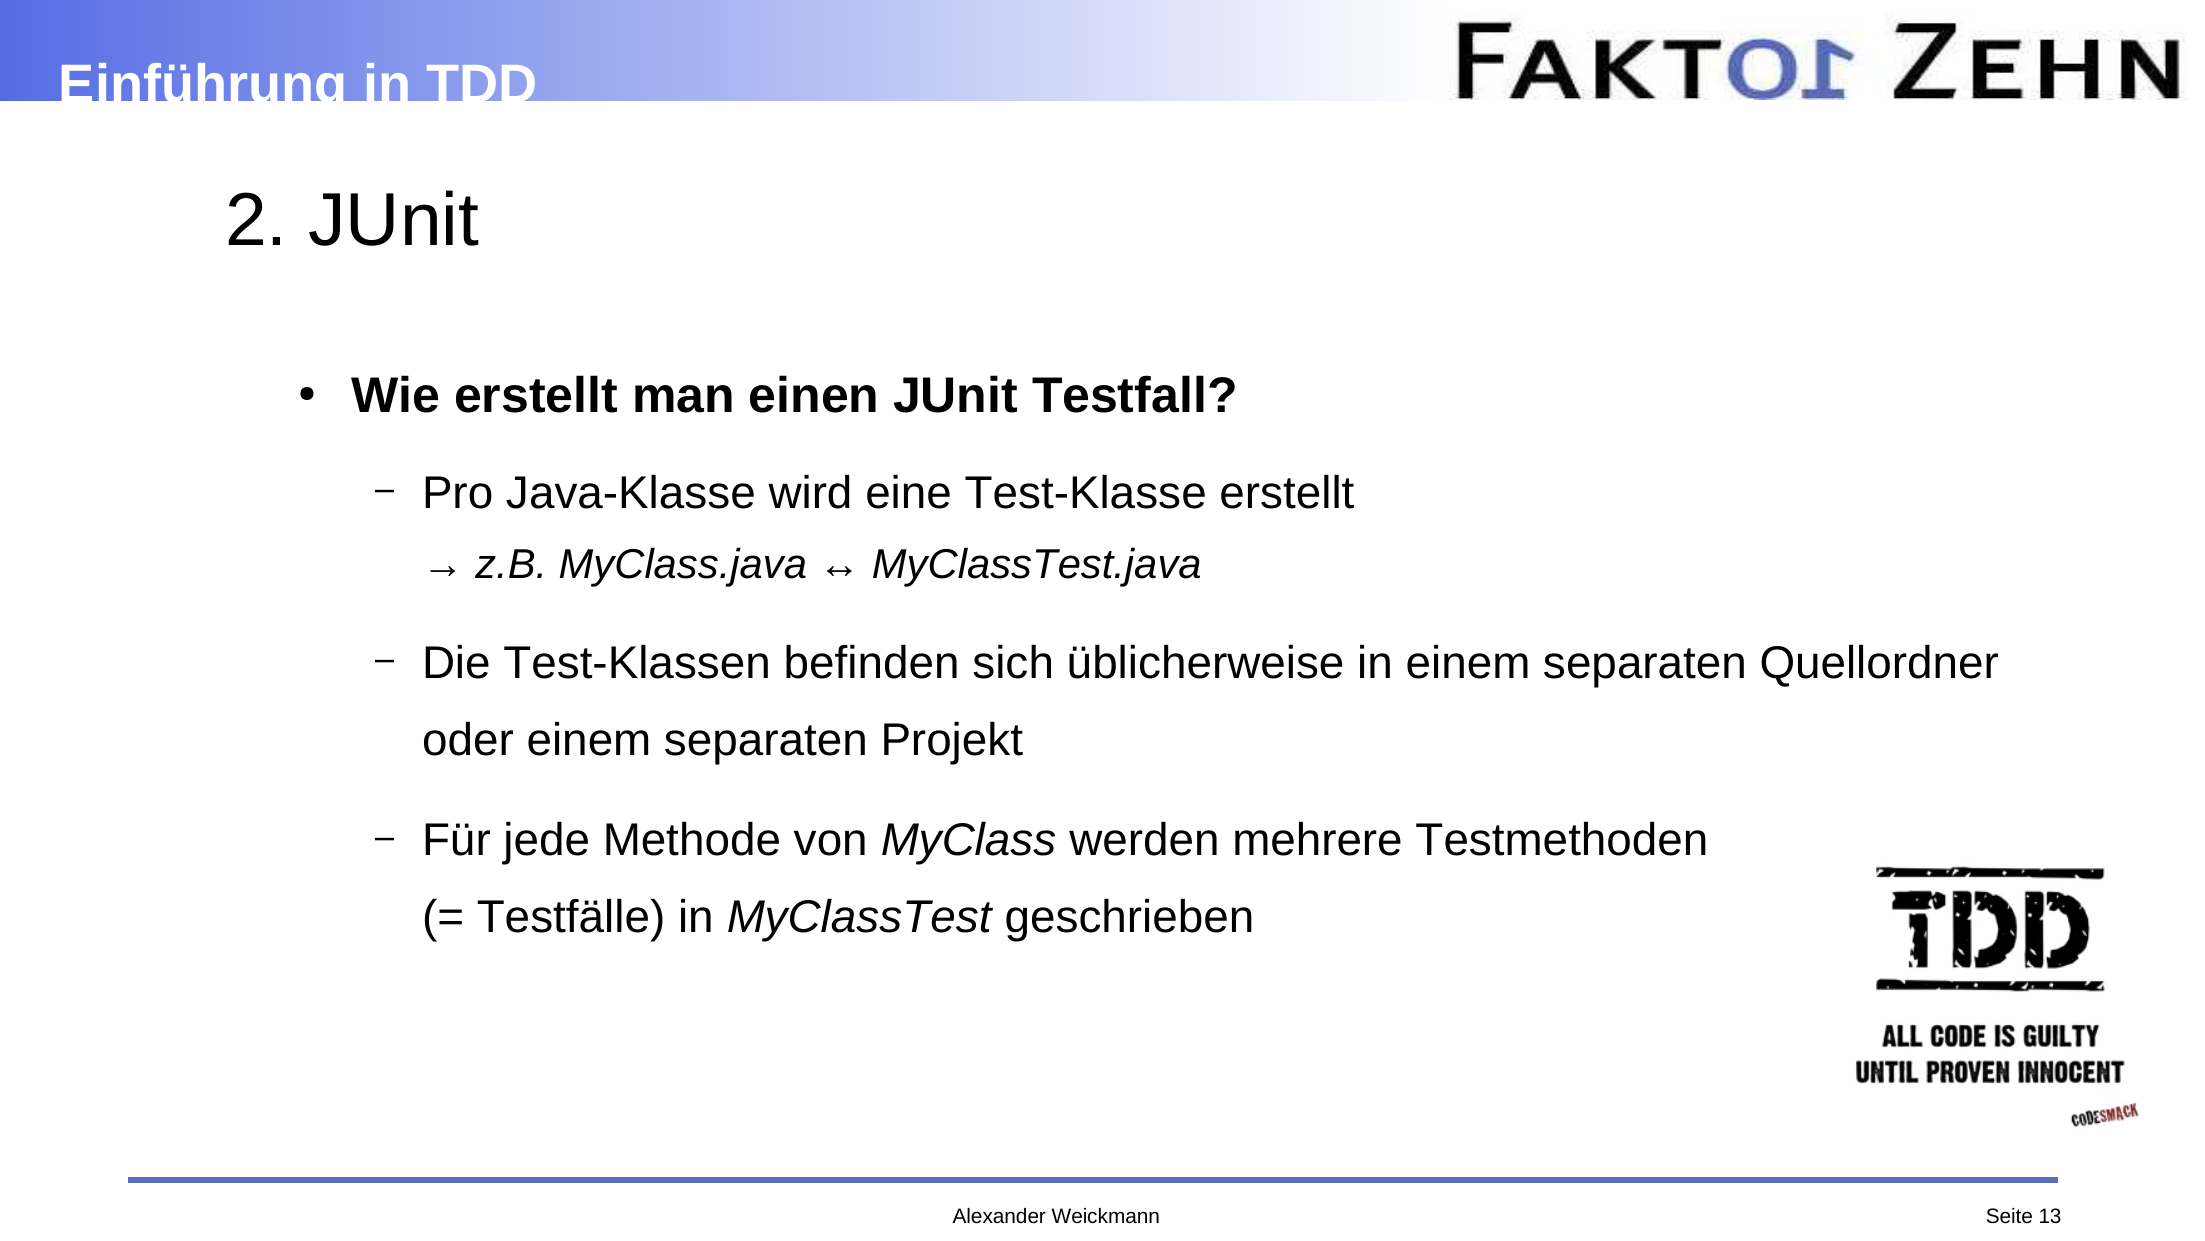

# 2. JUnit
Wie erstellt man einen JUnit Testfall?
Pro Java-Klasse wird eine Test-Klasse erstellt
→ z.B. MyClass.java ↔ MyClassTest.java
Die Test-Klassen befinden sich üblicherweise in einem separaten Quellordner oder einem separaten Projekt
Für jede Methode von MyClass werden mehrere Testmethoden
(= Testfälle) in MyClassTest geschrieben